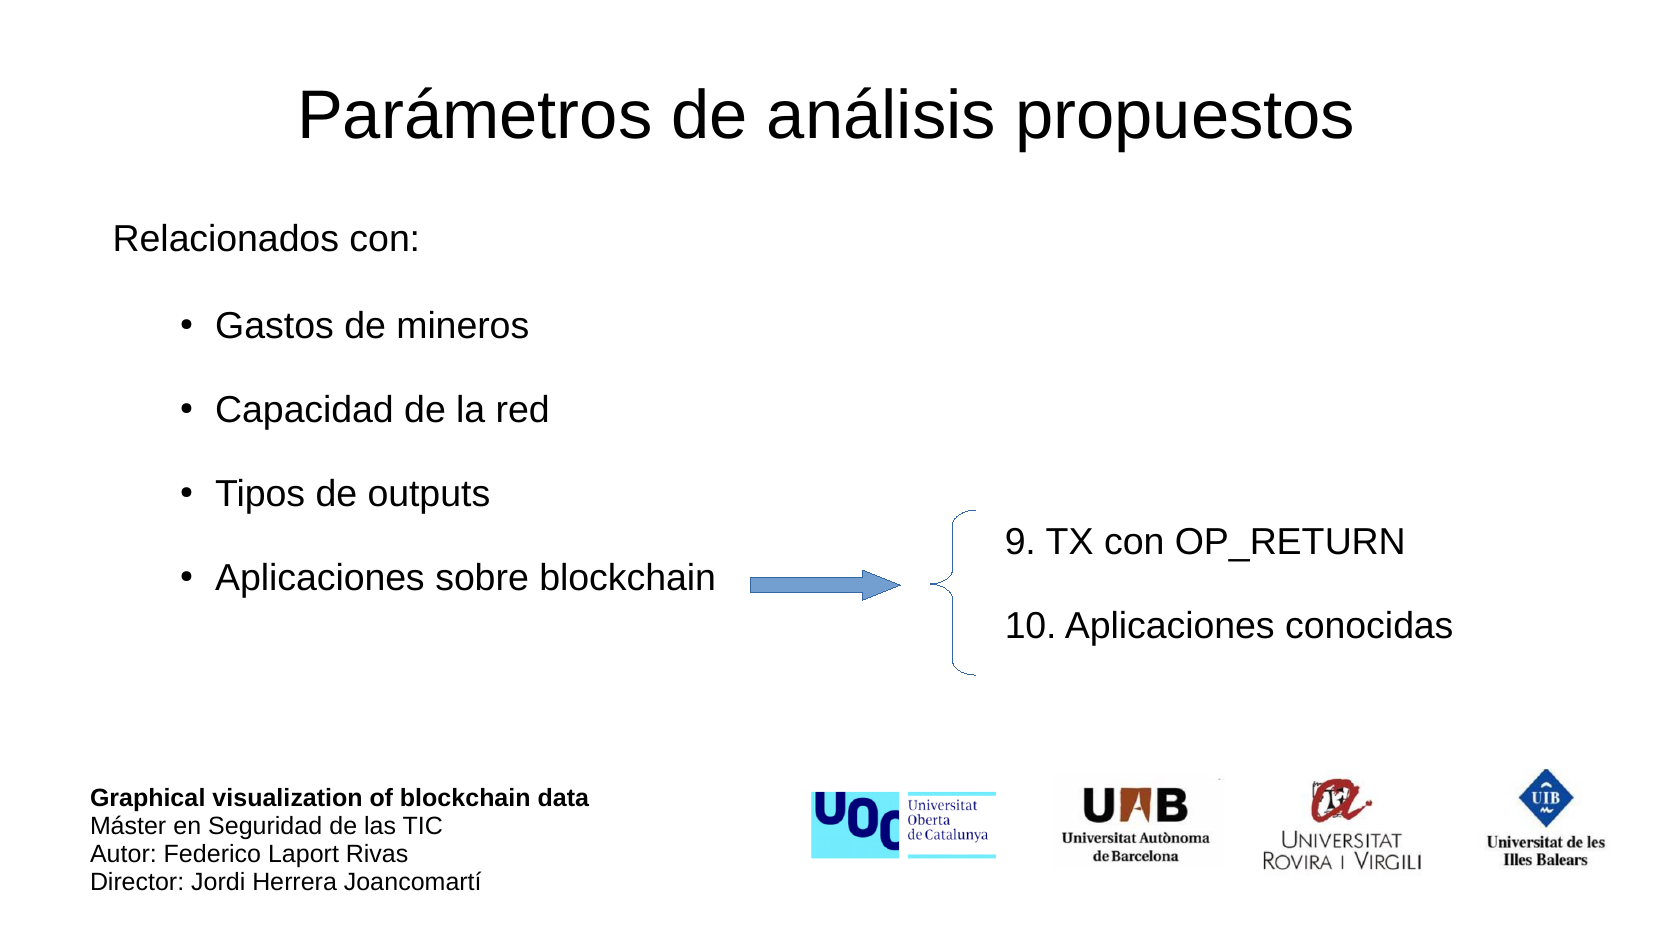

# Parámetros de análisis propuestos
Relacionados con:
Gastos de mineros
Capacidad de la red
Tipos de outputs
Aplicaciones sobre blockchain
9. TX con OP_RETURN
10. Aplicaciones conocidas
Graphical visualization of blockchain data
Máster en Seguridad de las TIC
Autor: Federico Laport Rivas
Director: Jordi Herrera Joancomartí